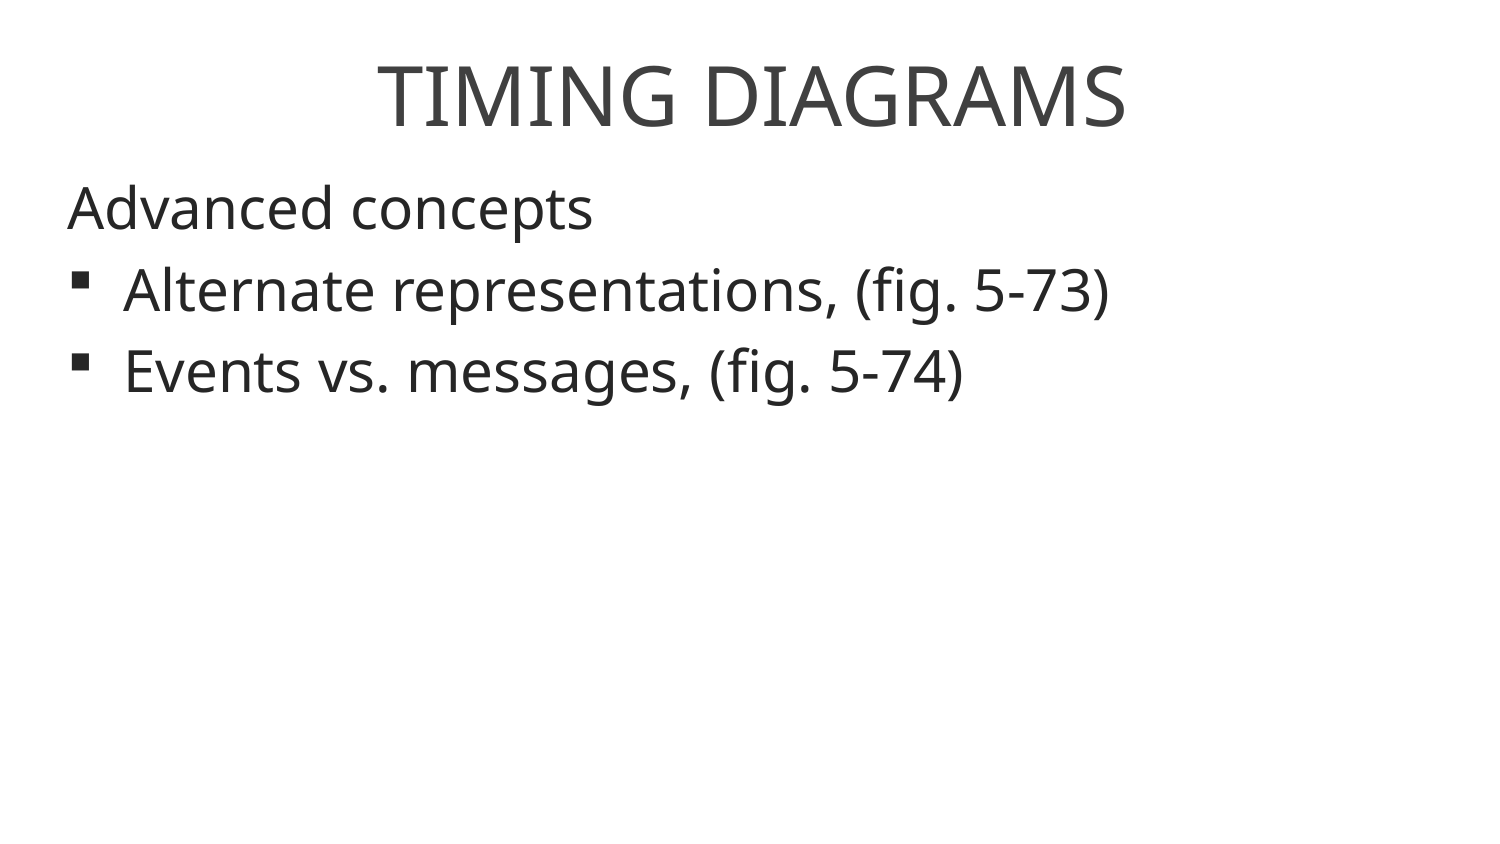

# Timing diagrams
Advanced concepts
Alternate representations, (fig. 5-73)
Events vs. messages, (fig. 5-74)